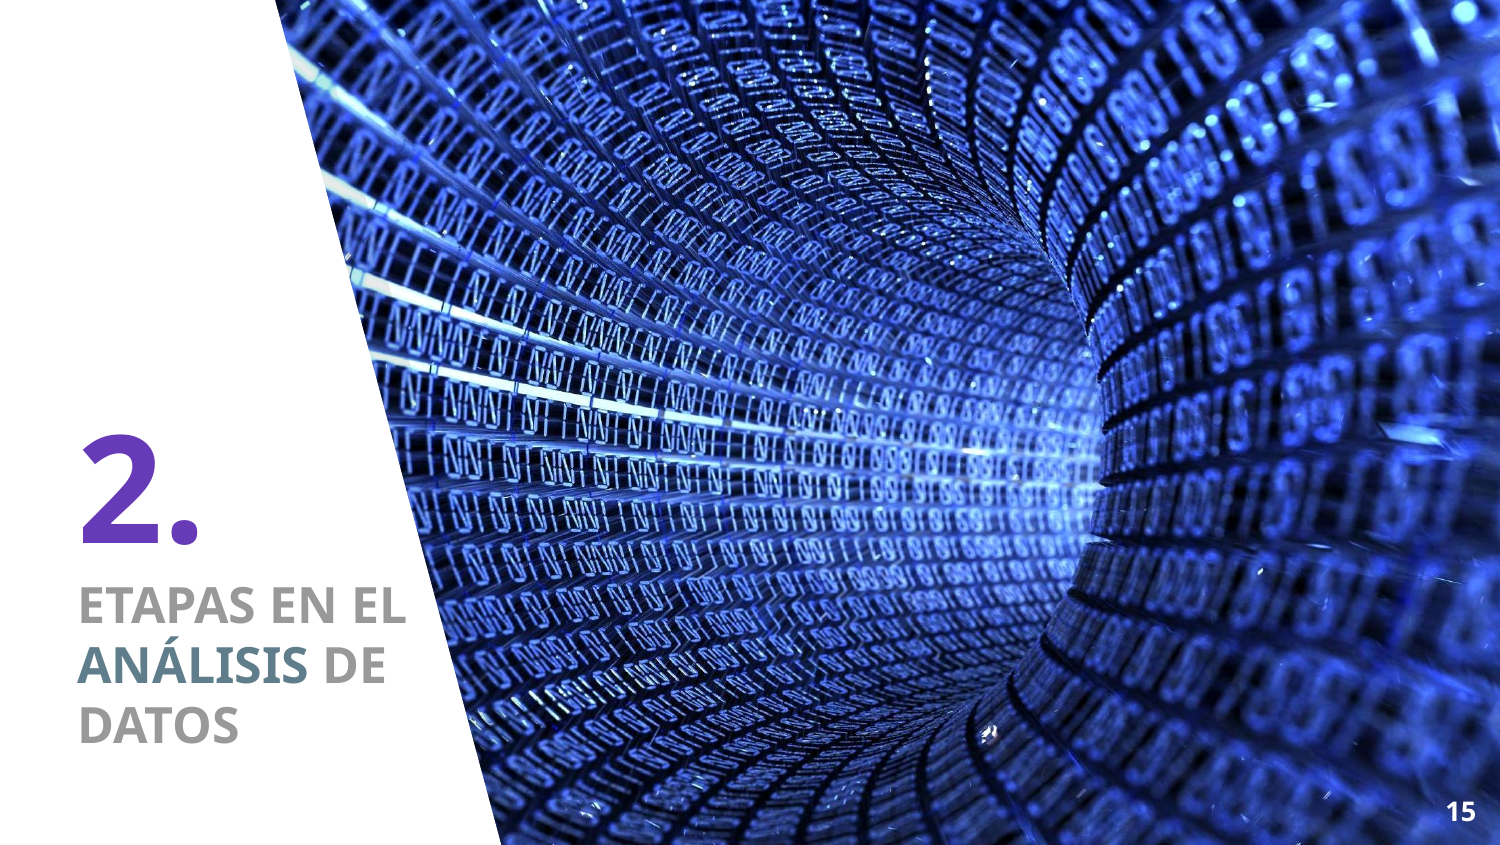

# 2. ETAPAS EN EL ANÁLISIS DE DATOS